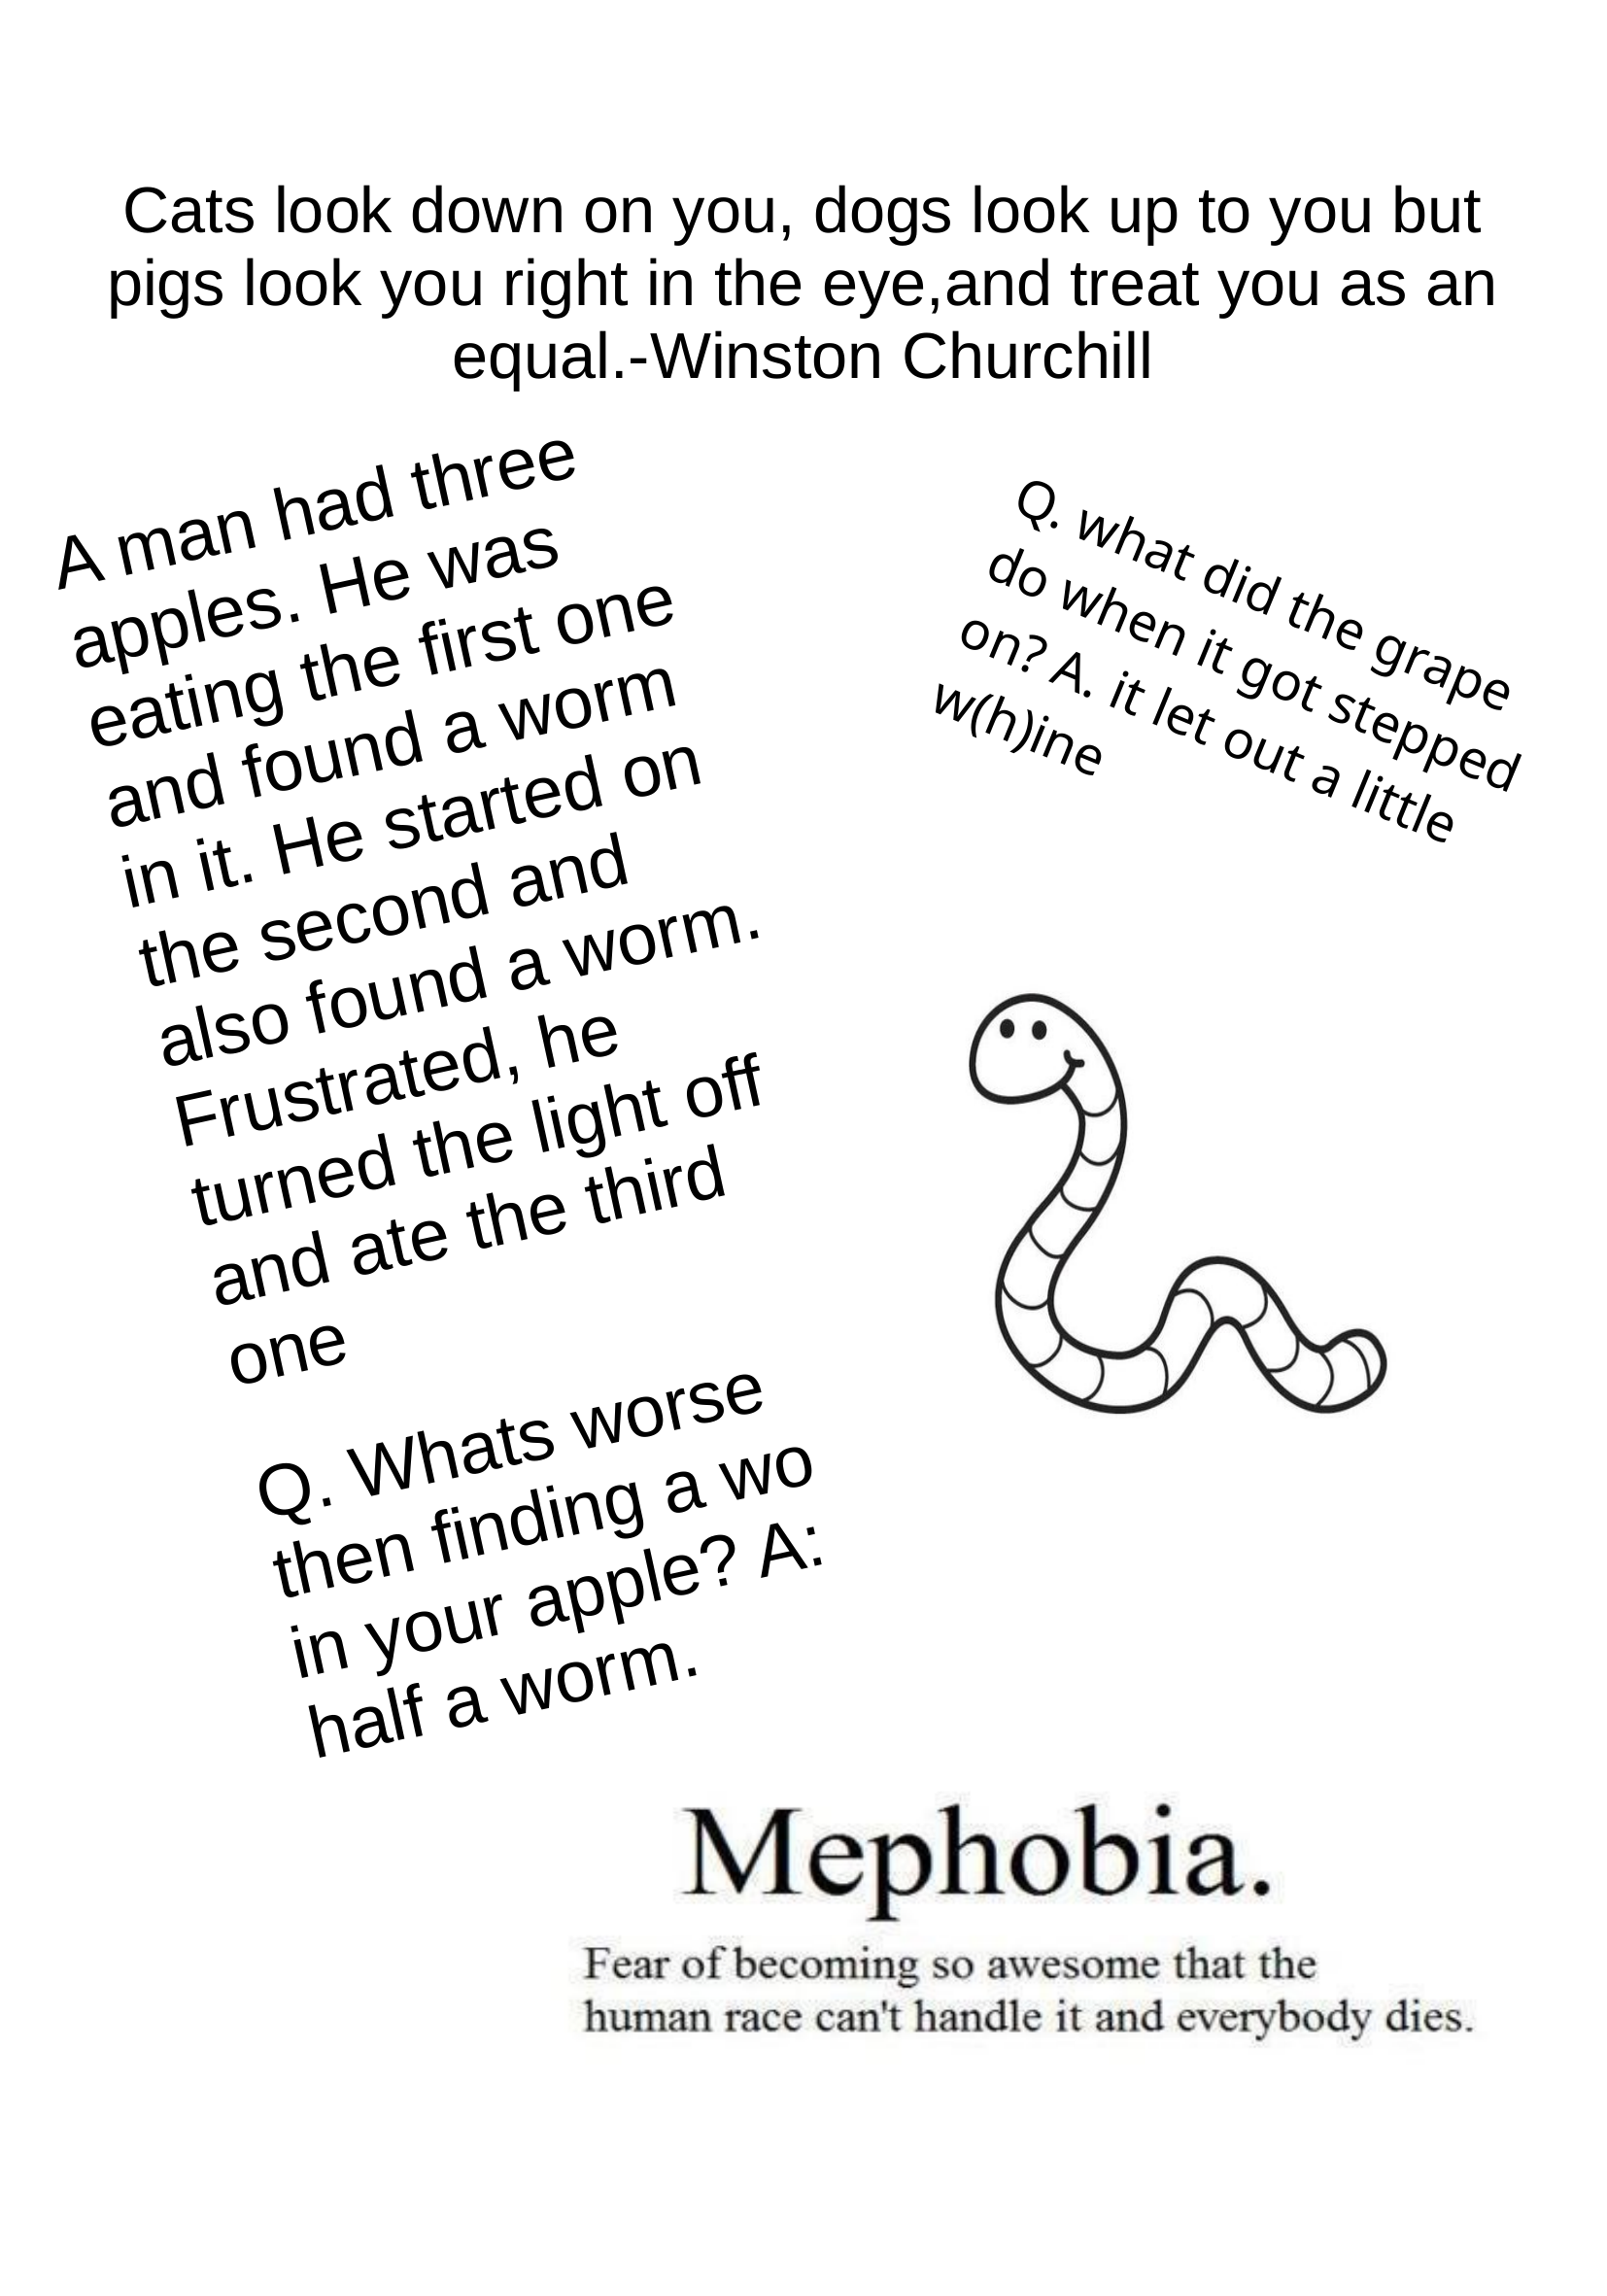

# Cats look down on you, dogs look up to you but pigs look you right in the eye,and treat you as an equal.-Winston Churchill
A man had three apples. He was eating the first one and found a worm in it. He started on the second and also found a worm. Frustrated, he turned the light off and ate the third one
Q. Whats worse then finding a worm in your apple? A: half a worm.
Q. what did the grape do when it got stepped on? A. it let out a little w(h)ine